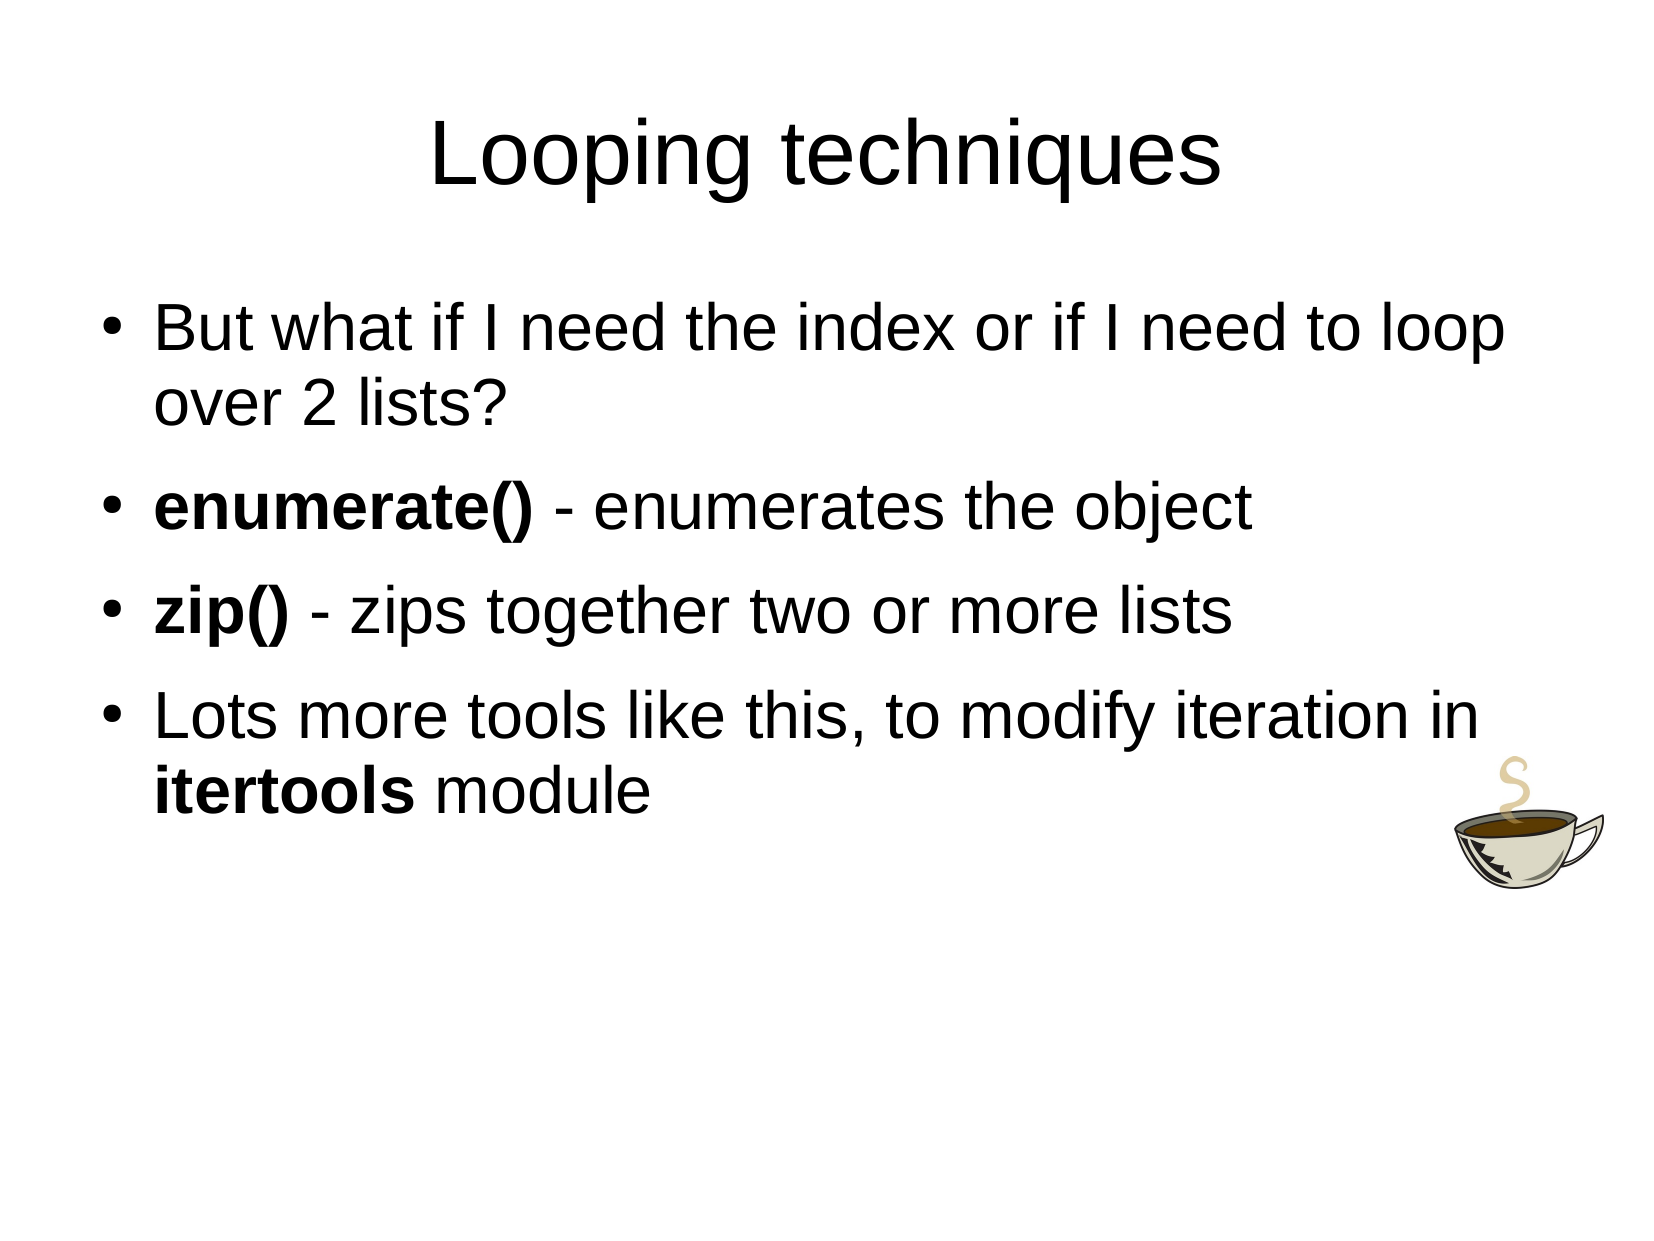

# Looping techniques
But what if I need the index or if I need to loop over 2 lists?
enumerate() - enumerates the object
zip() - zips together two or more lists
Lots more tools like this, to modify iteration in itertools module